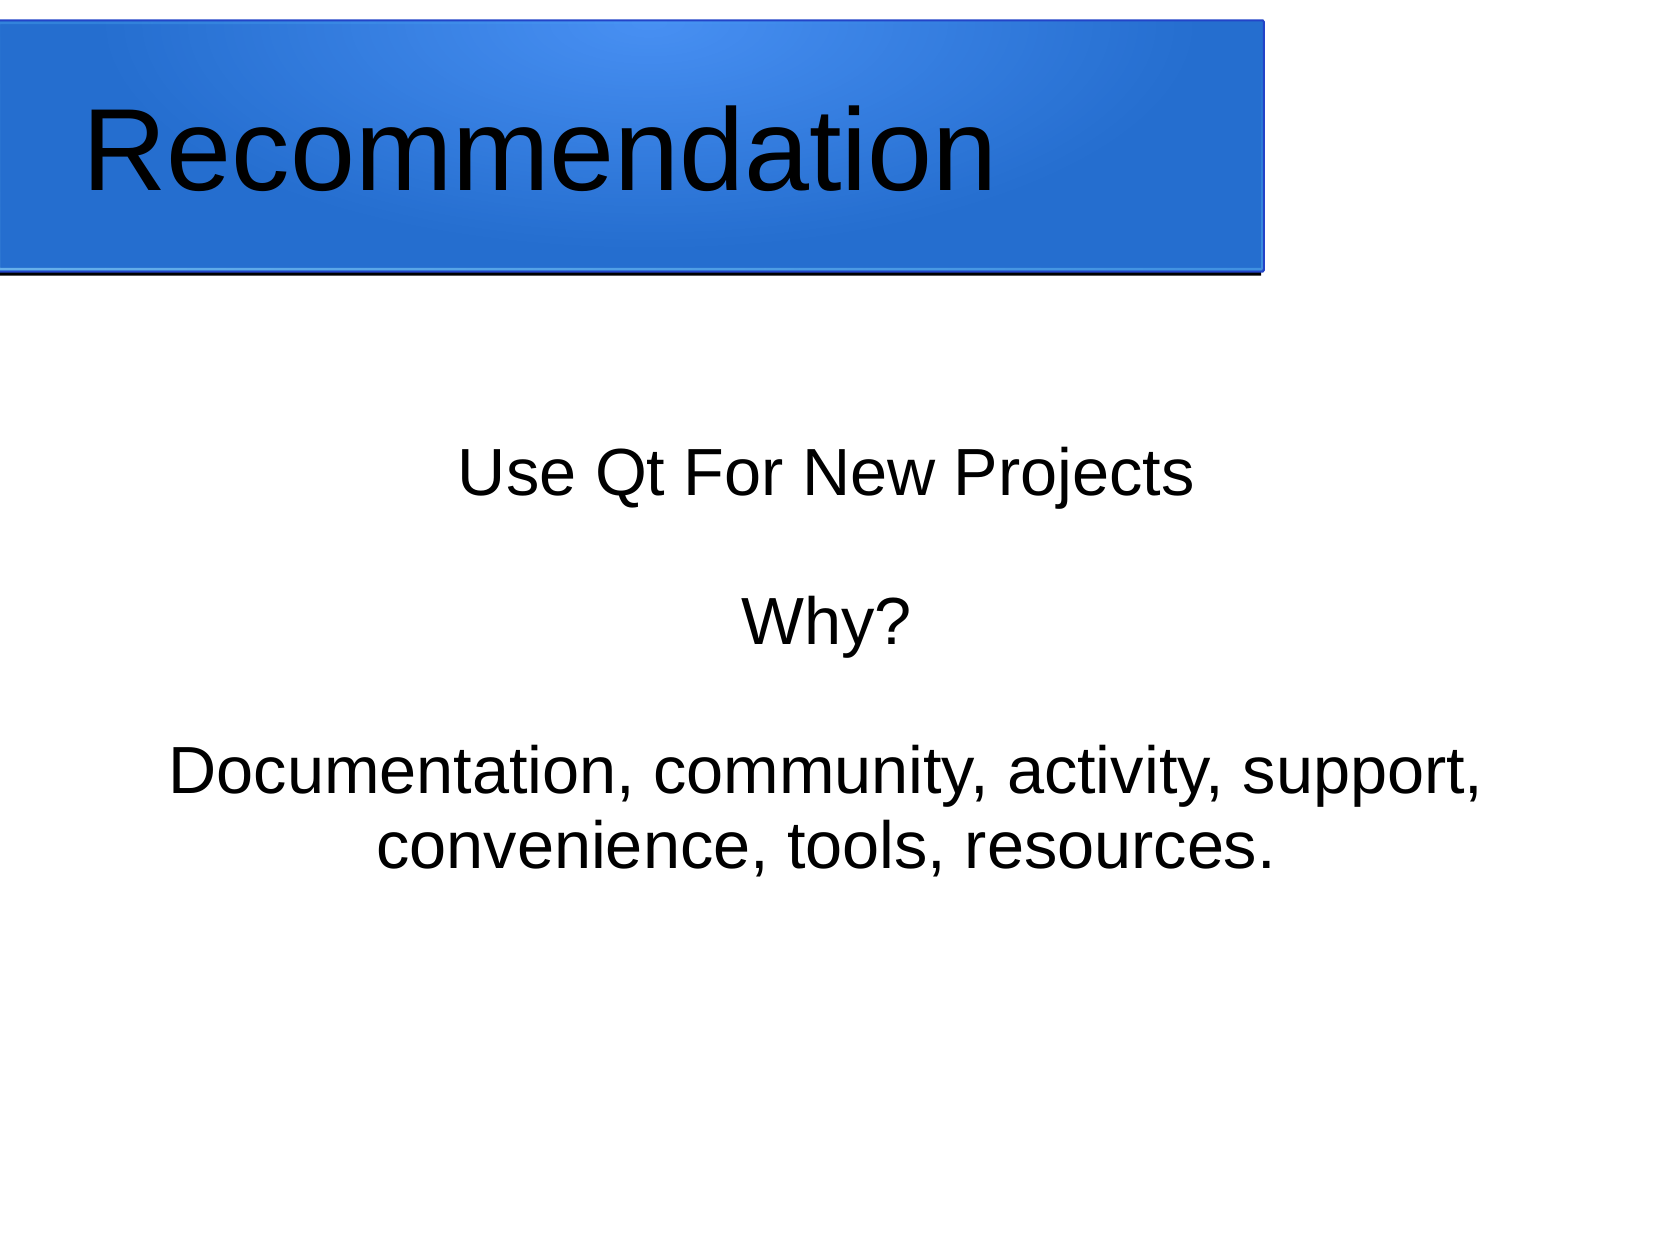

# Recommendation
Use Qt For New Projects
Why?
Documentation, community, activity, support, convenience, tools, resources.